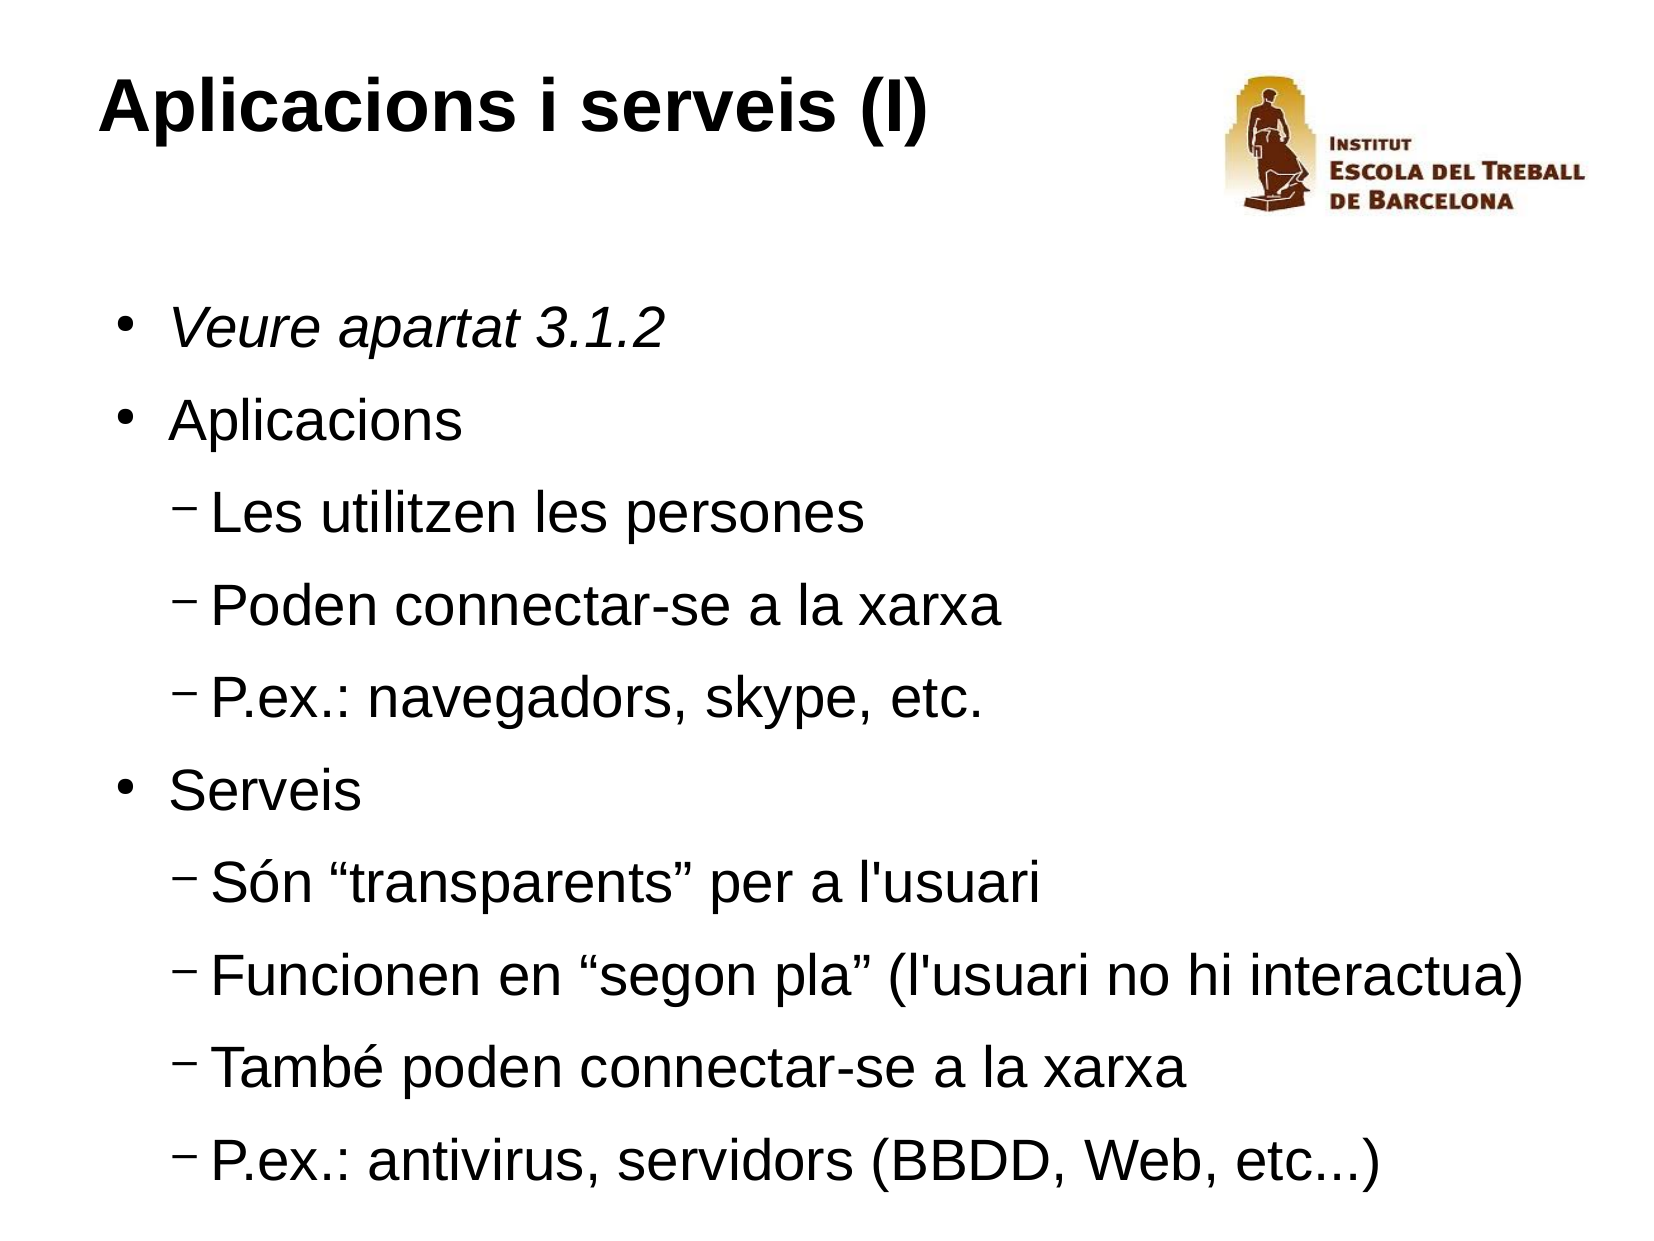

# Aplicacions i serveis (I)
Veure apartat 3.1.2
Aplicacions
Les utilitzen les persones
Poden connectar-se a la xarxa
P.ex.: navegadors, skype, etc.
Serveis
Són “transparents” per a l'usuari
Funcionen en “segon pla” (l'usuari no hi interactua)
També poden connectar-se a la xarxa
P.ex.: antivirus, servidors (BBDD, Web, etc...)